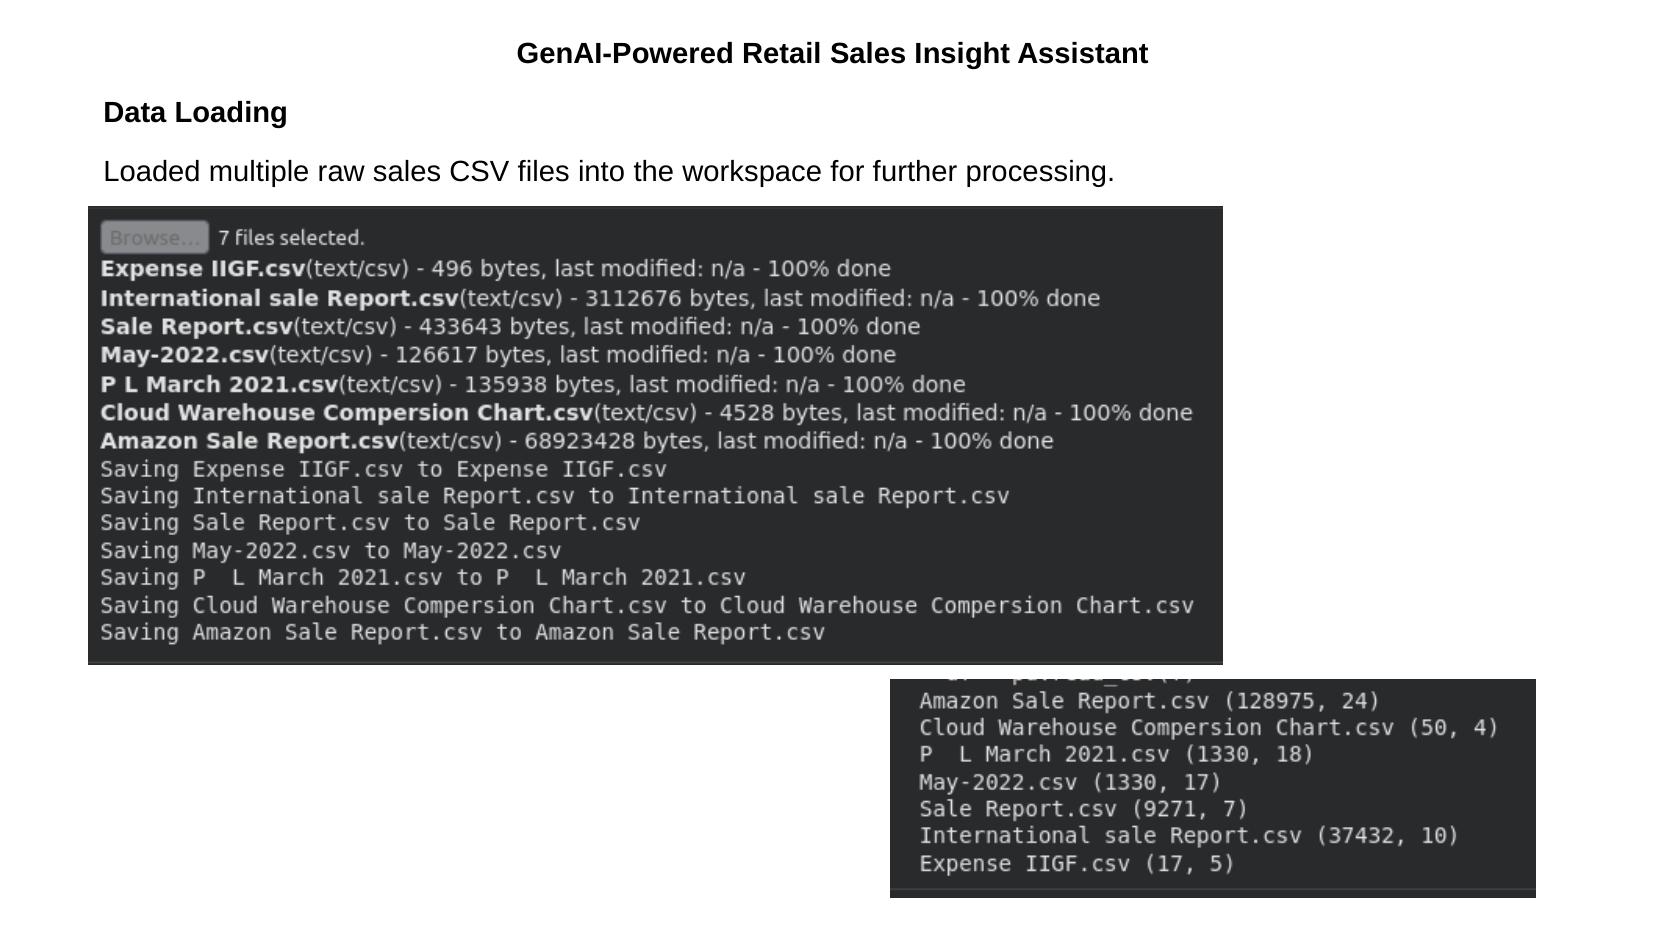

GenAI-Powered Retail Sales Insight Assistant
Data Loading
Loaded multiple raw sales CSV files into the workspace for further processing.